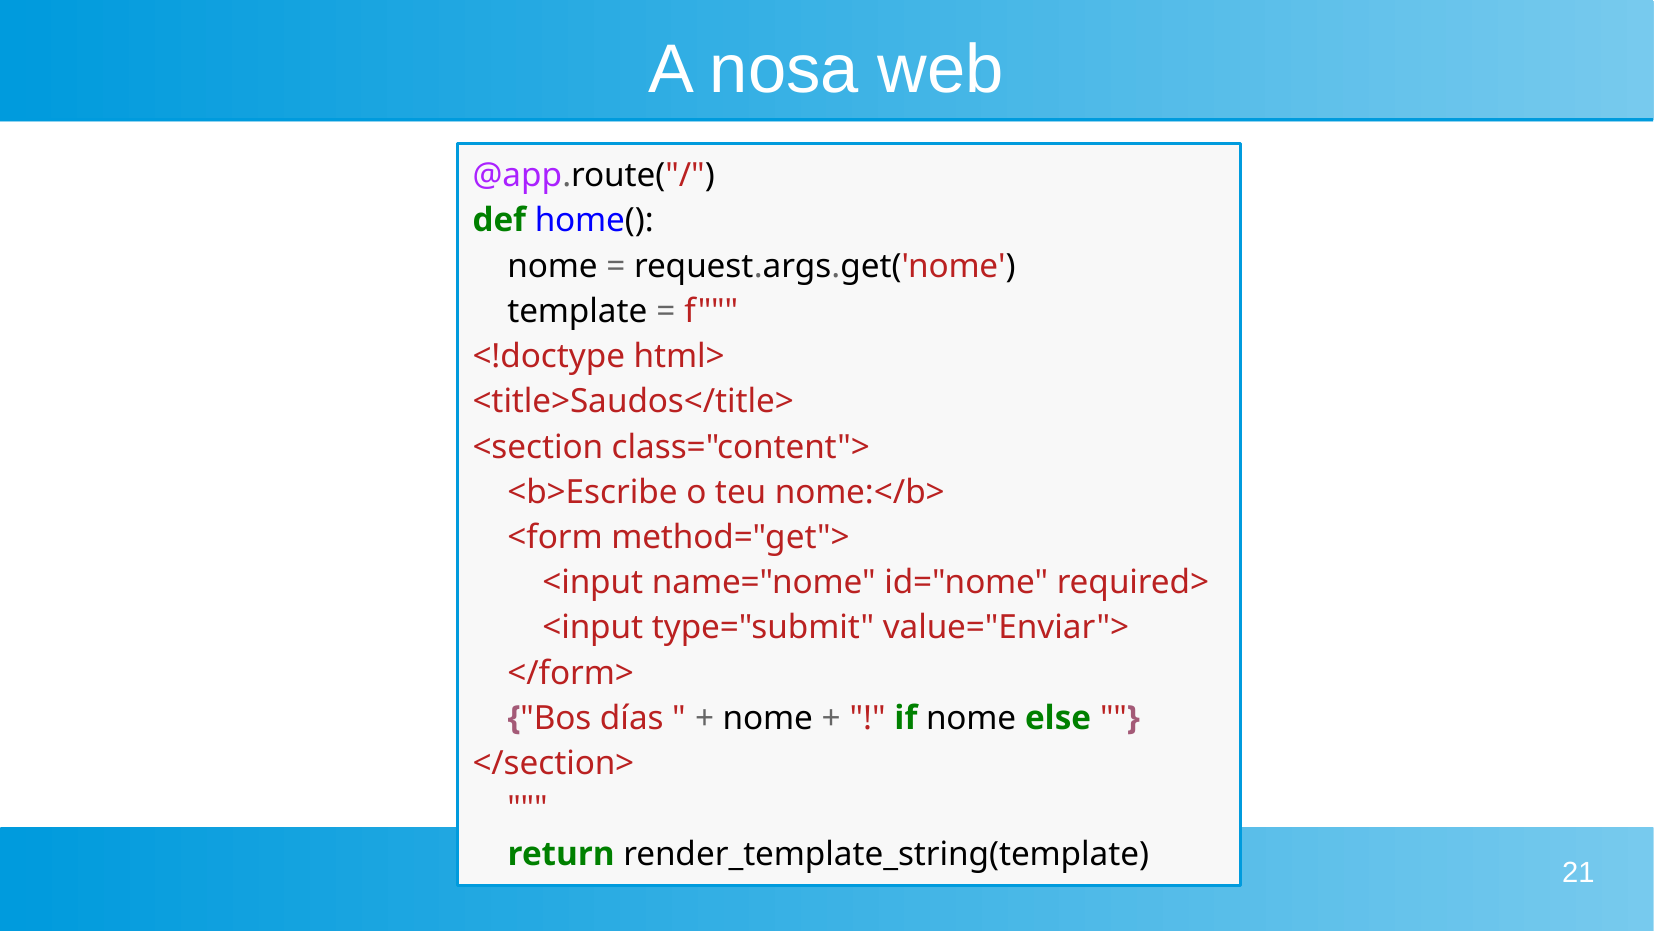

# A nosa web
@app.route("/")
def home():
 nome = request.args.get('nome')
 template = f"""
<!doctype html>
<title>Saudos</title>
<section class="content">
 <b>Escribe o teu nome:</b>
 <form method="get">
 <input name="nome" id="nome" required>
 <input type="submit" value="Enviar">
 </form>
 {"Bos días " + nome + "!" if nome else ""}
</section>
 """
 return render_template_string(template)
21